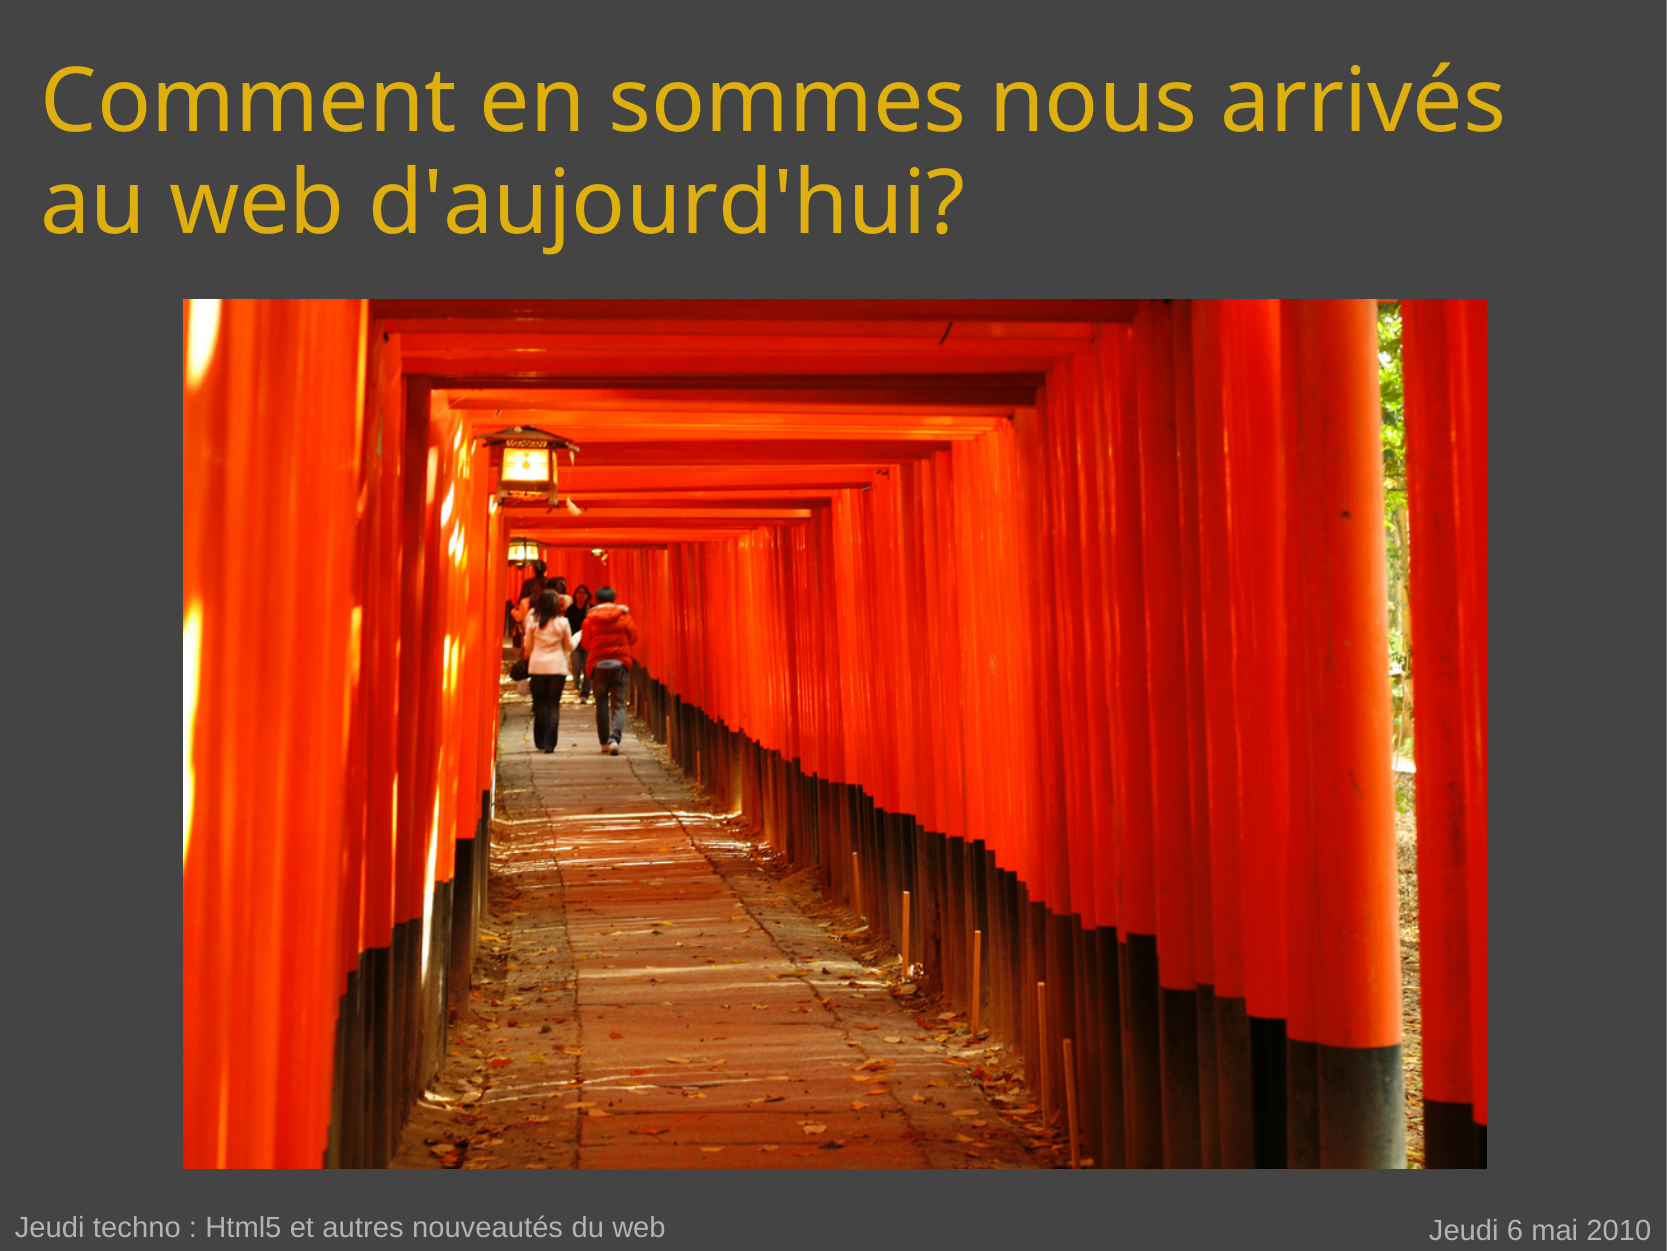

# Comment en sommes nous arrivés au web d'aujourd'hui?
Jeudi techno : Html5 et autres nouveautés du web
Jeudi 6 mai 2010